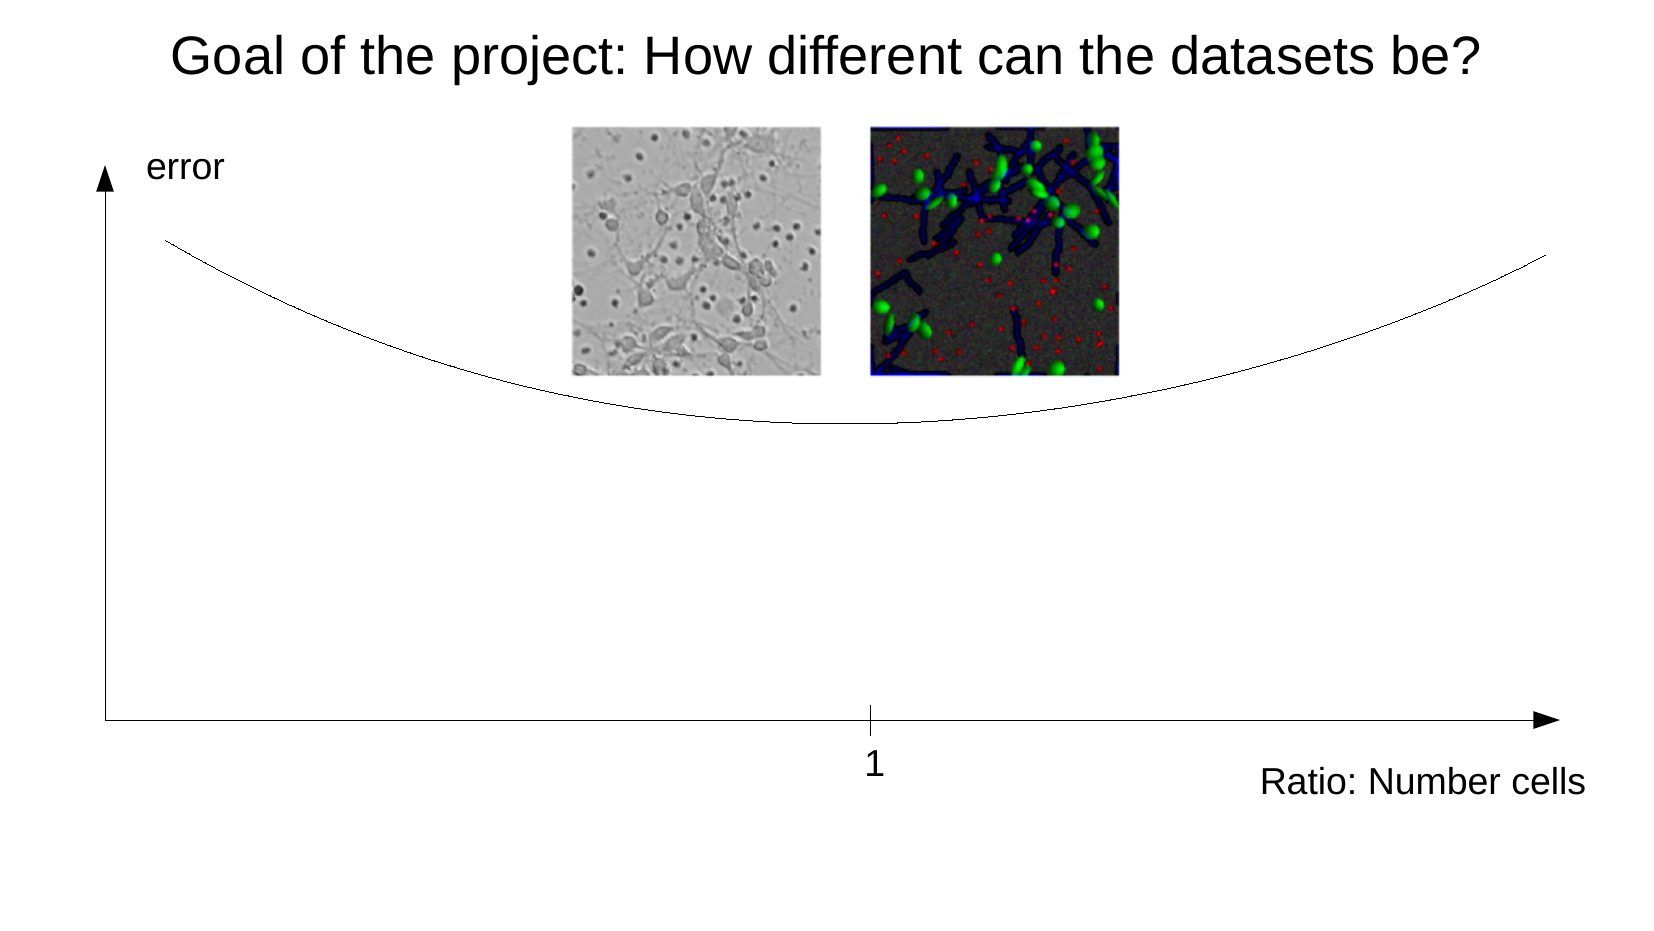

Goal of the project: How different can the datasets be?
error
1
Ratio: Number cells